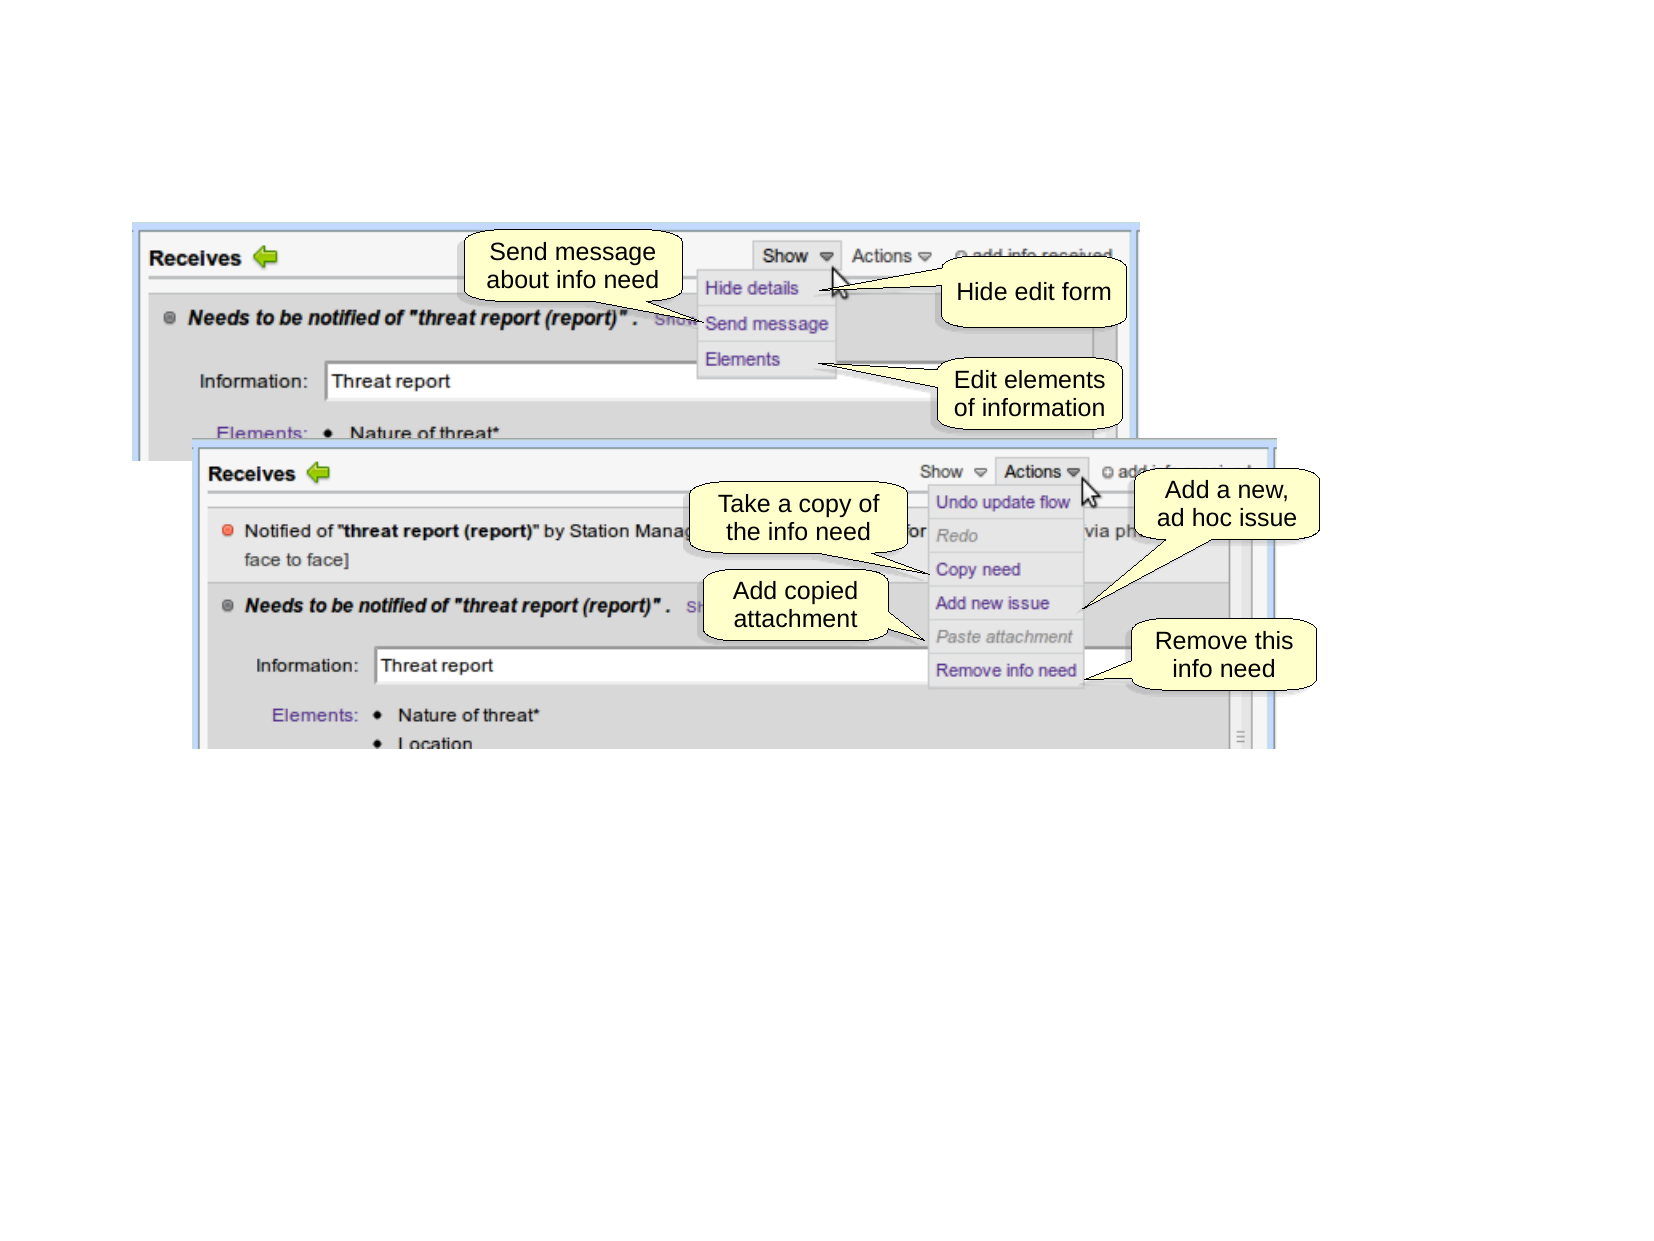

Send message about info need
Hide edit form
Edit elements of information
Add a new, ad hoc issue
Take a copy of the info need
Add copied attachment
Remove this info need